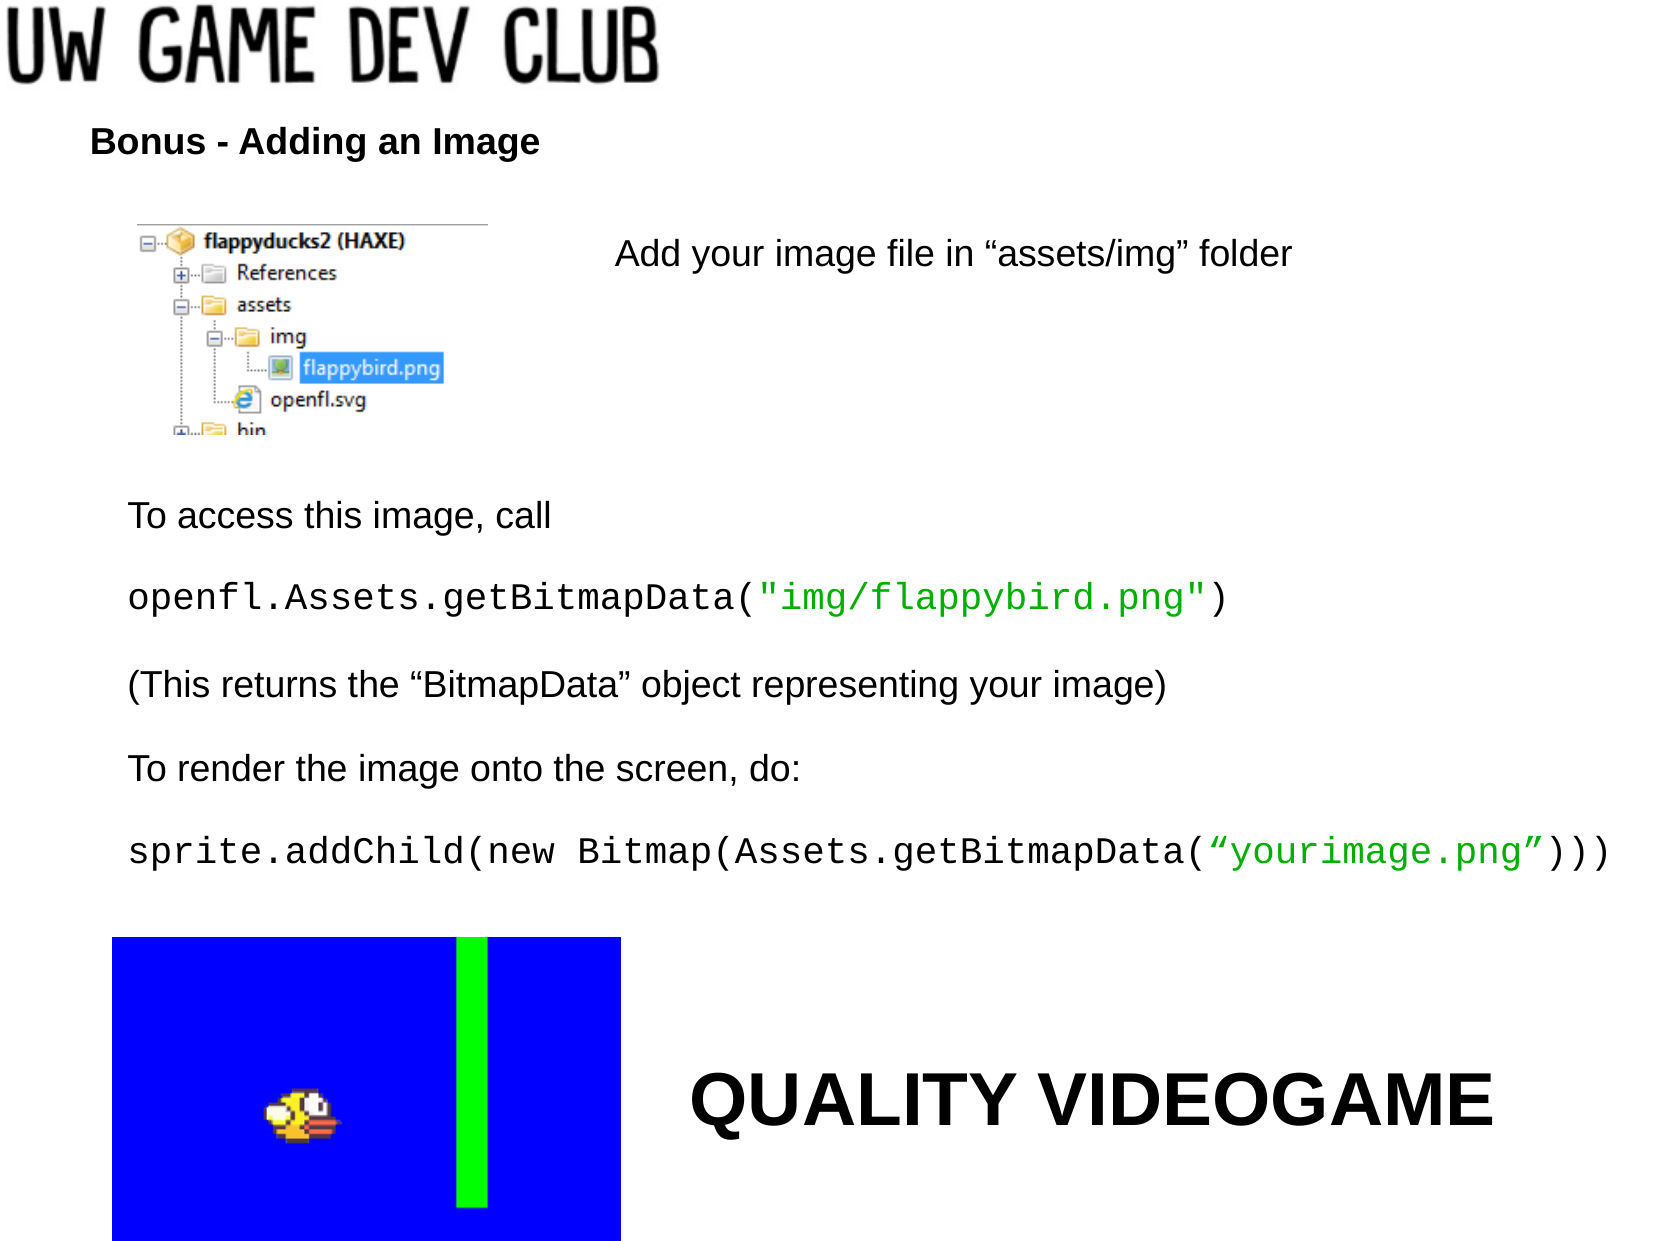

Bonus - Adding an Image
Add your image file in “assets/img” folder
To access this image, call
openfl.Assets.getBitmapData("img/flappybird.png")
(This returns the “BitmapData” object representing your image)
To render the image onto the screen, do:
sprite.addChild(new Bitmap(Assets.getBitmapData(“yourimage.png”)))
QUALITY VIDEOGAME